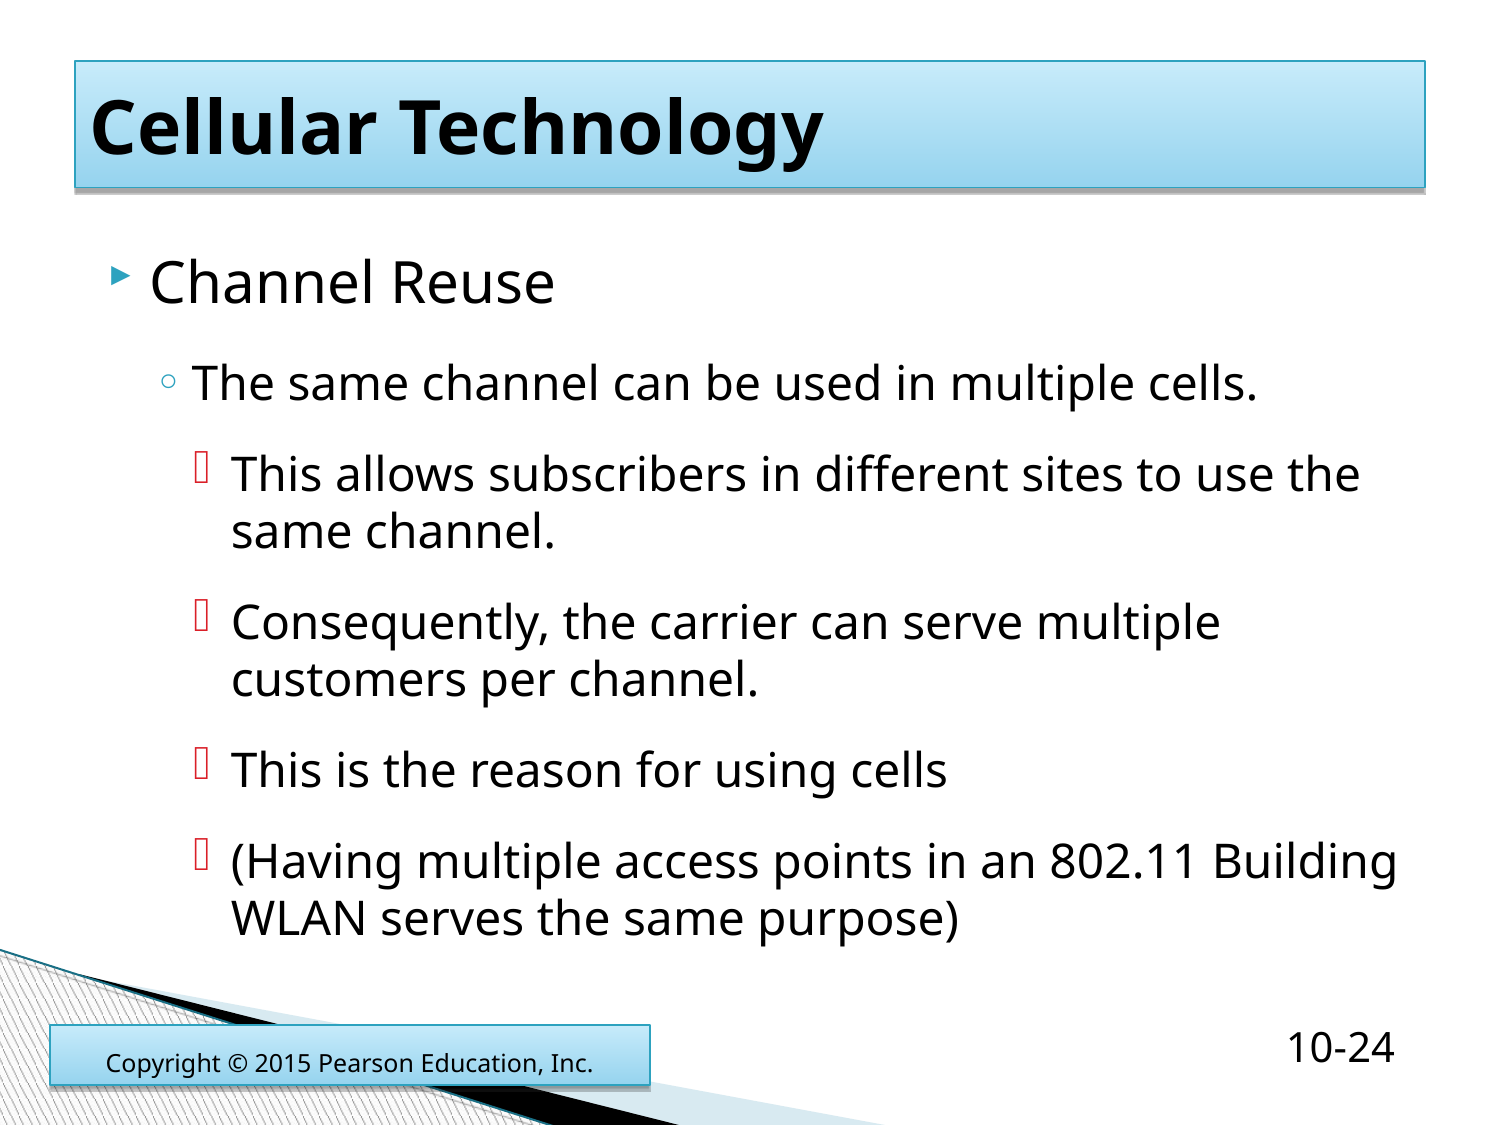

Cellular Technology
# Channel Reuse
The same channel can be used in multiple cells.
This allows subscribers in different sites to use the same channel.
Consequently, the carrier can serve multiple customers per channel.
This is the reason for using cells
(Having multiple access points in an 802.11 Building WLAN serves the same purpose)
Copyright © 2015 Pearson Education, Inc.